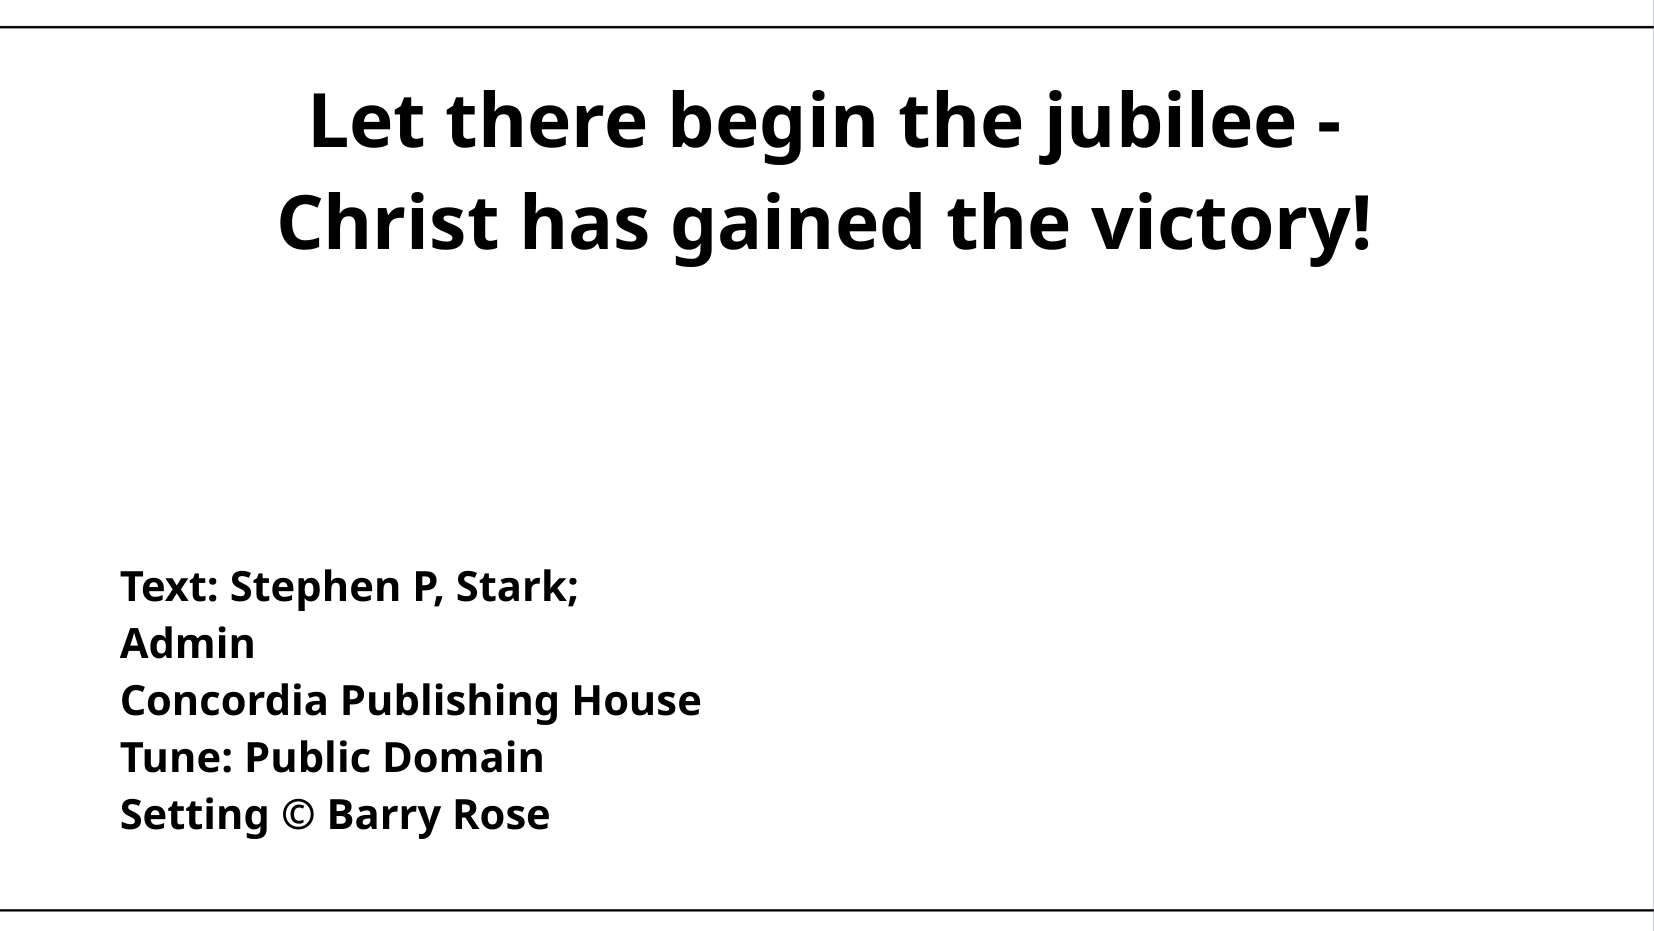

Let there begin the jubilee -
Christ has gained the victory!
Text: Stephen P, Stark;
Admin
Concordia Publishing House
Tune: Public Domain
Setting © Barry Rose